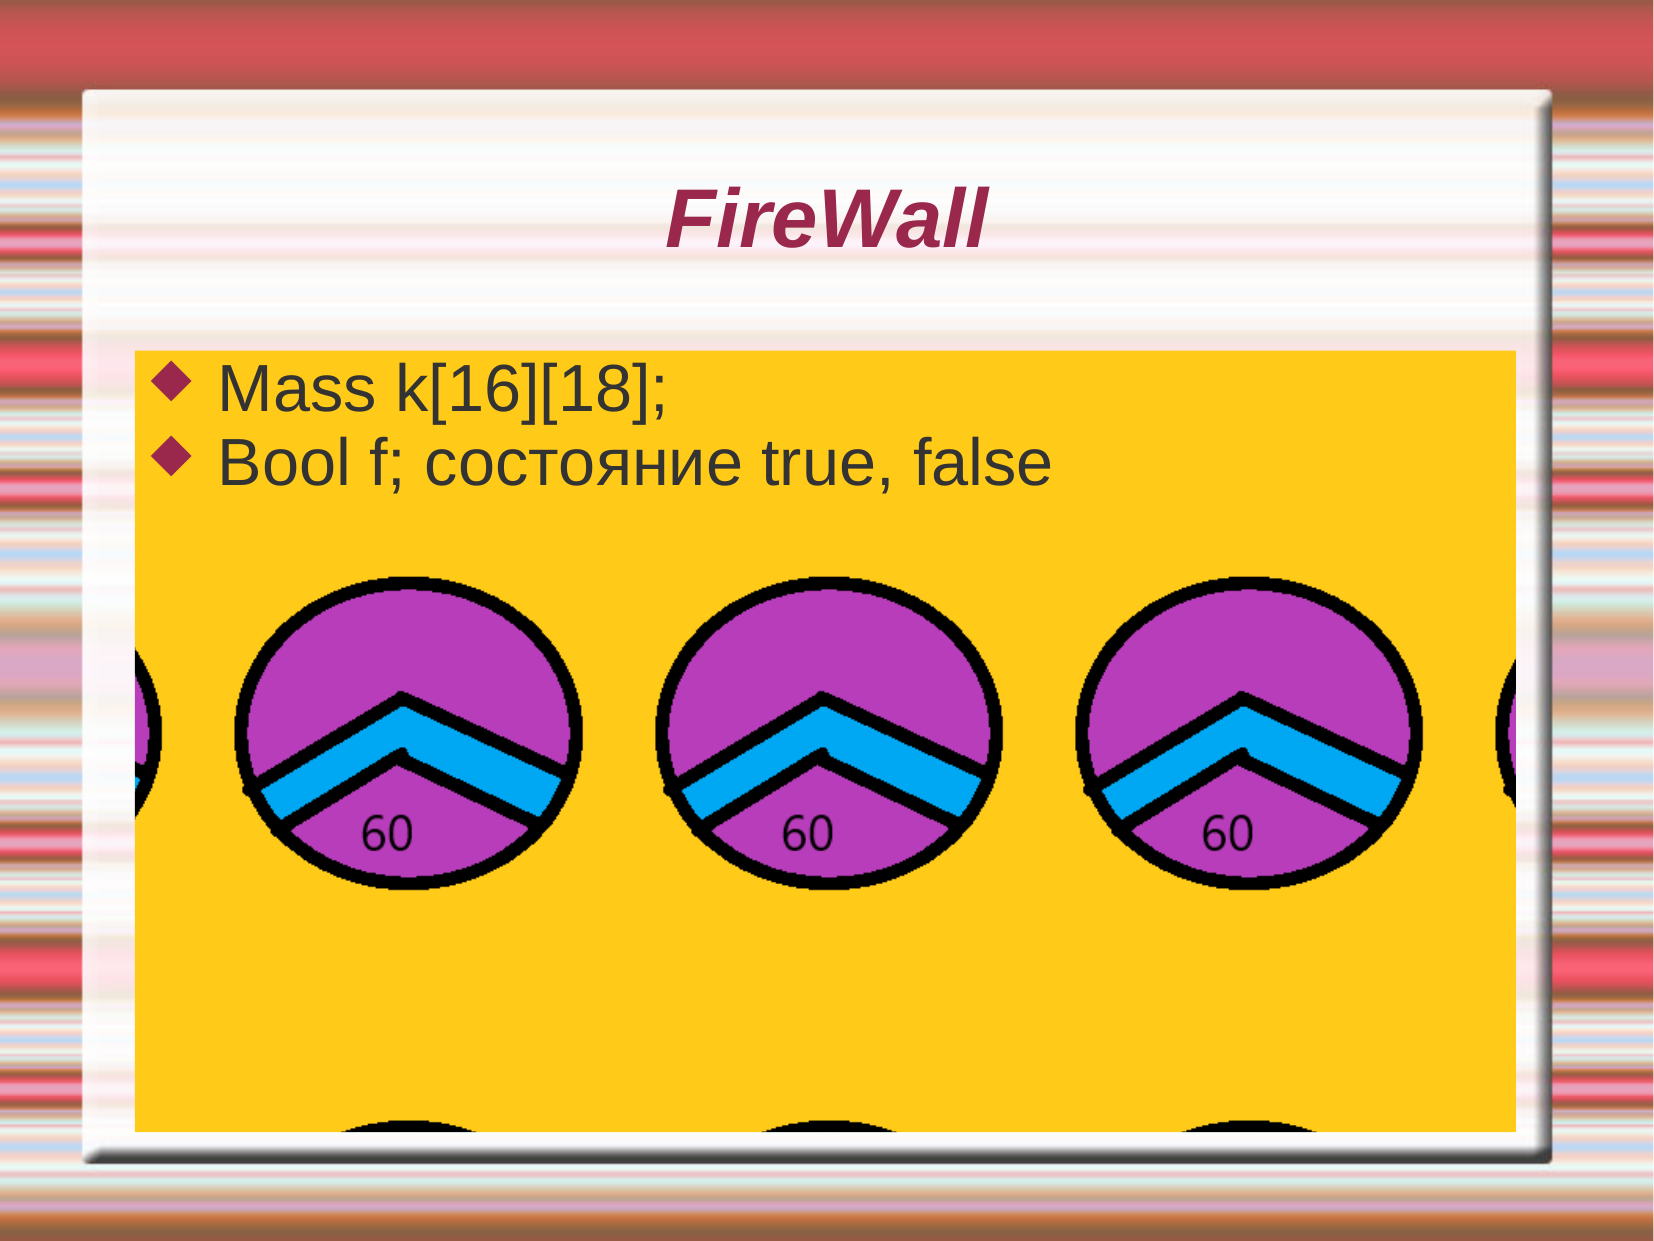

# FireWall
Mass k[16][18];
Bool f; состояние true, false